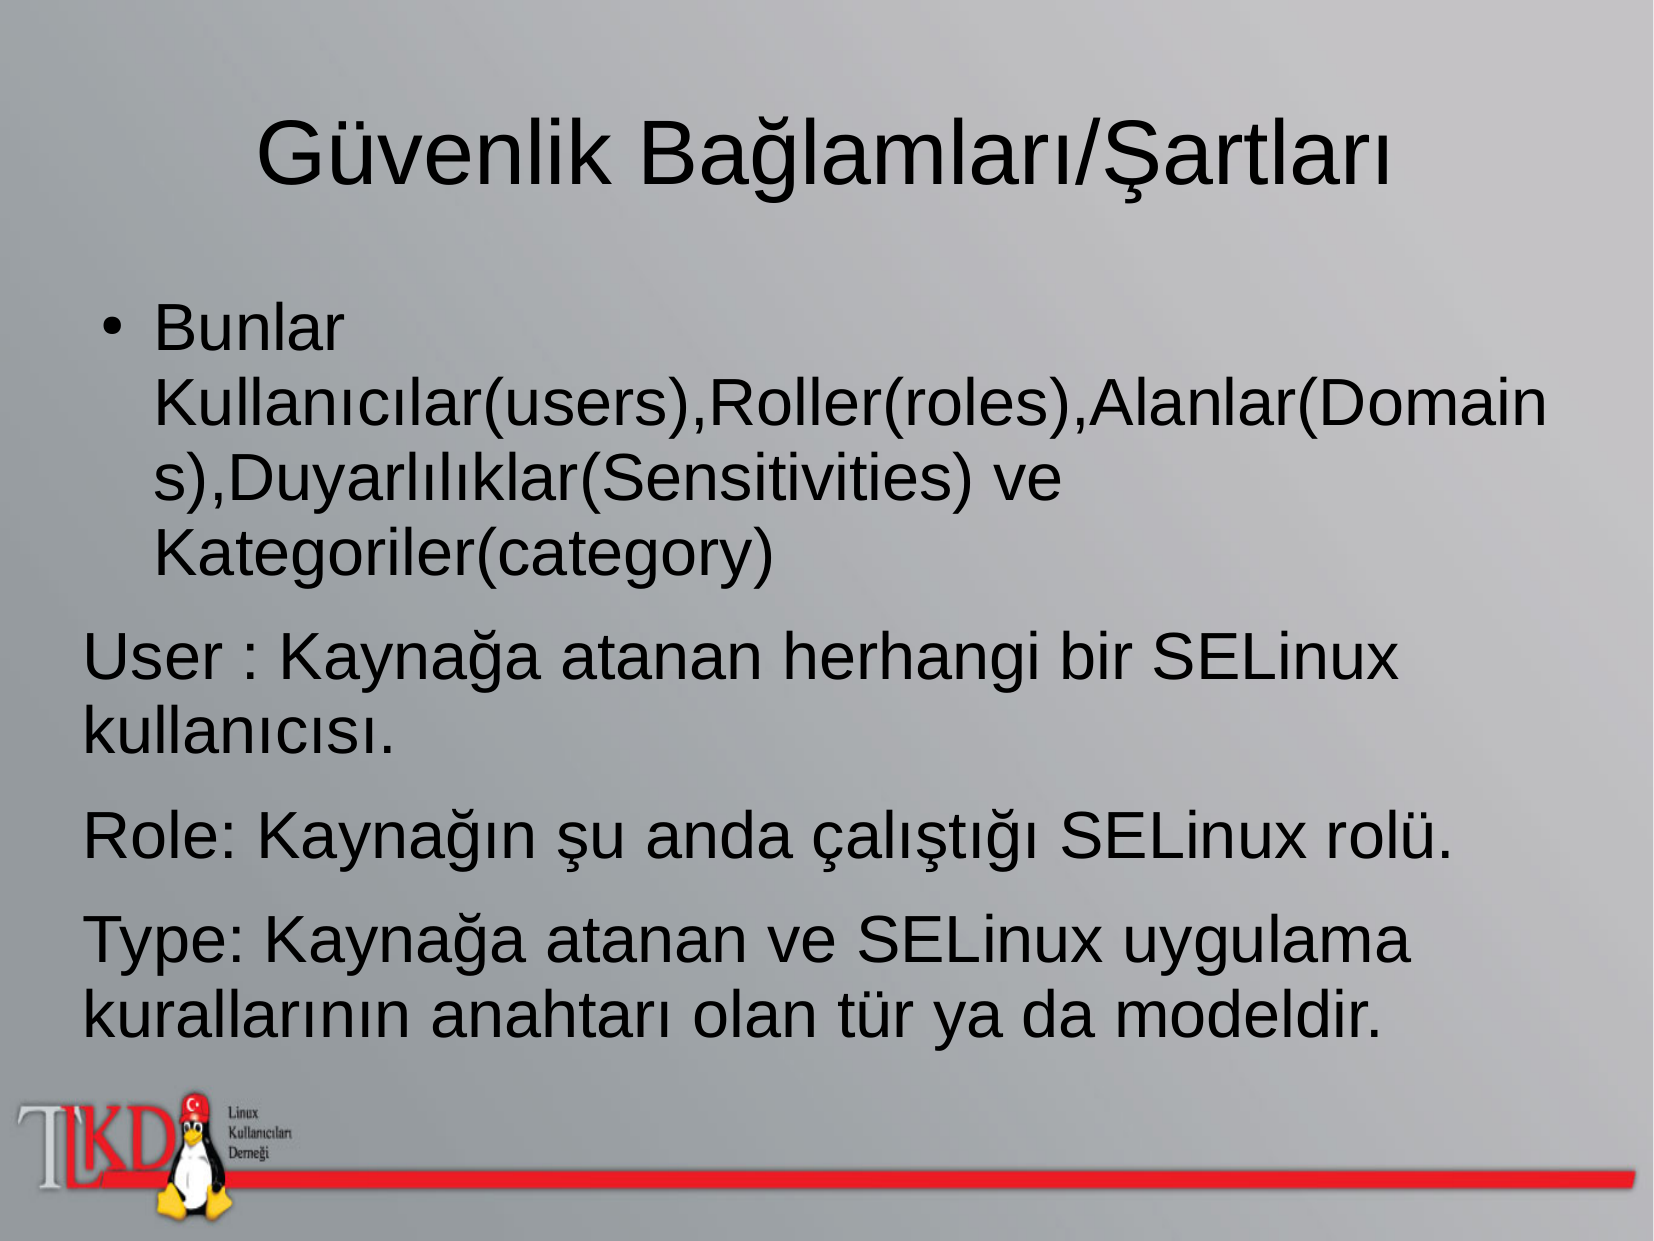

# Güvenlik Bağlamları/Şartları
Bunlar Kullanıcılar(users),Roller(roles),Alanlar(Domains),Duyarlılıklar(Sensitivities) ve Kategoriler(category)
User : Kaynağa atanan herhangi bir SELinux kullanıcısı.
Role: Kaynağın şu anda çalıştığı SELinux rolü.
Type: Kaynağa atanan ve SELinux uygulama kurallarının anahtarı olan tür ya da modeldir.